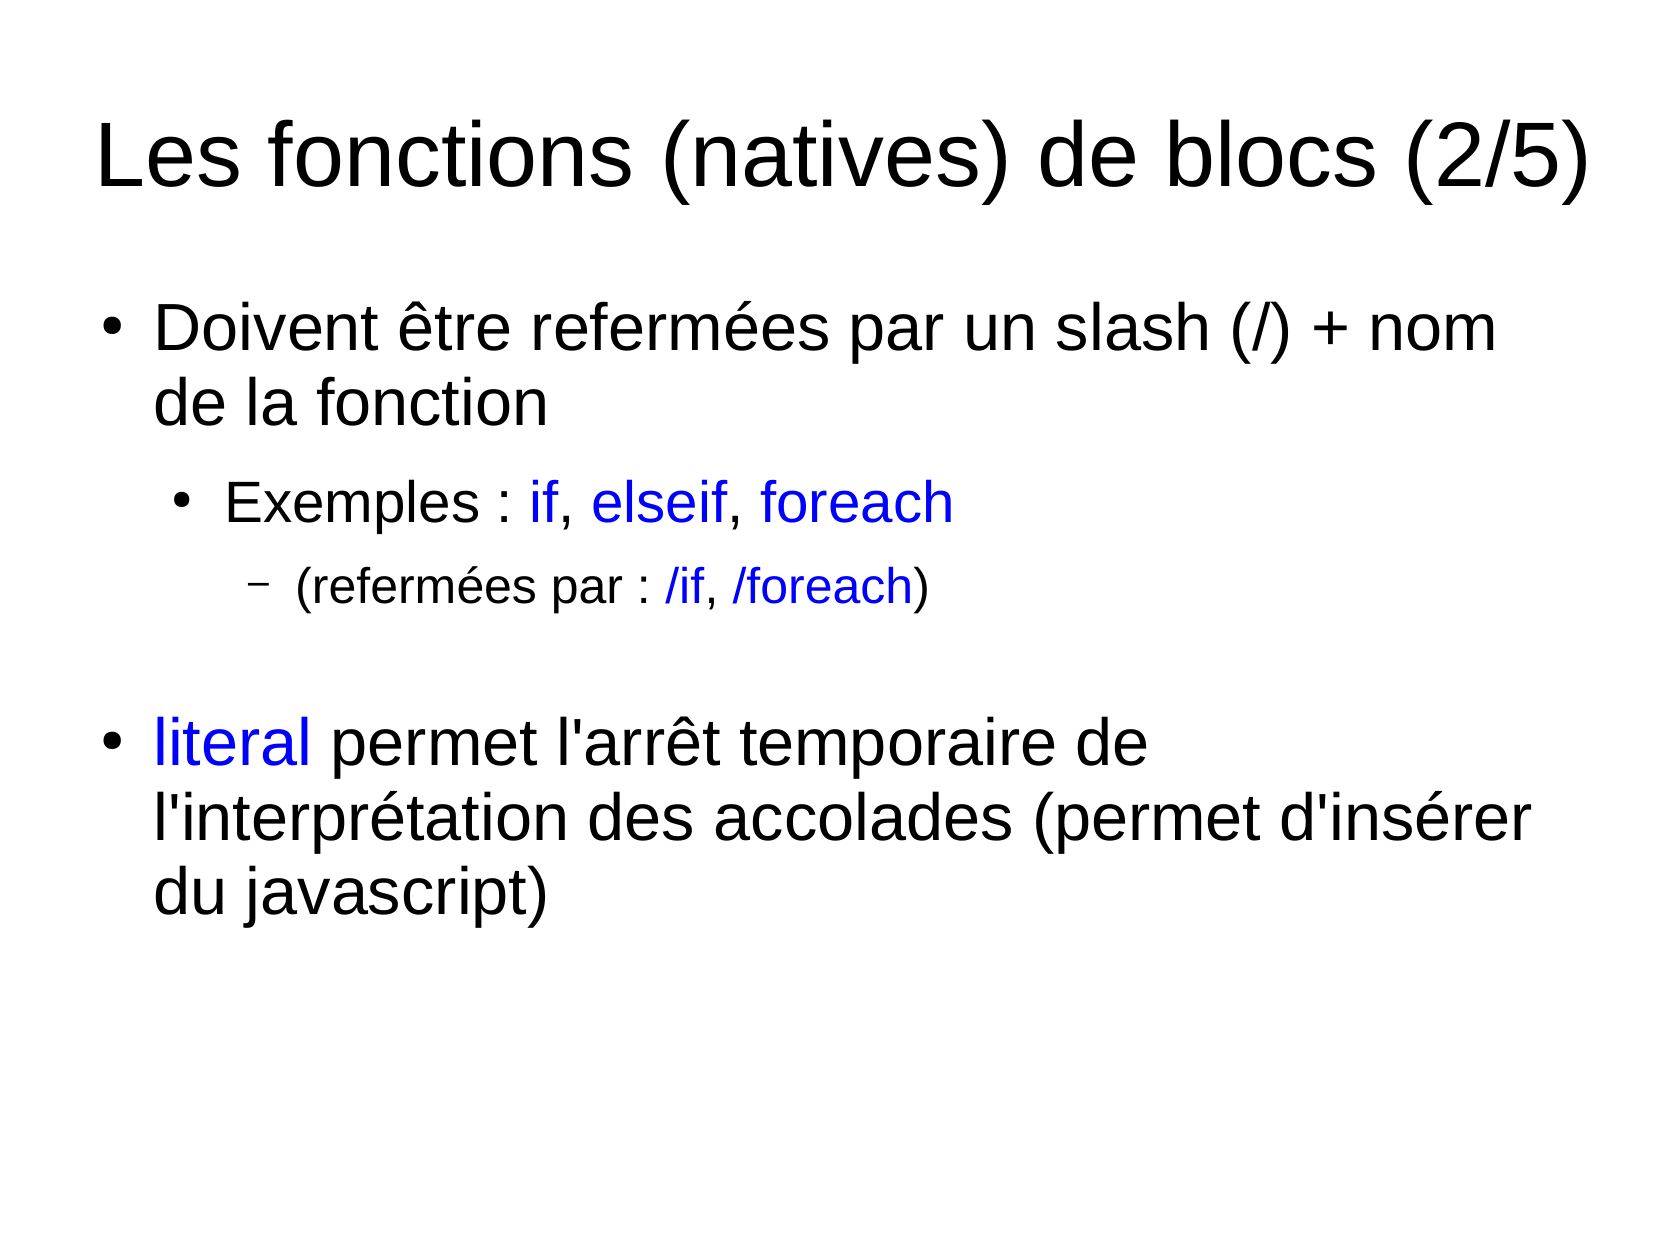

# Les fonctions (natives) de blocs (2/5)
Doivent être refermées par un slash (/) + nom de la fonction
Exemples : if, elseif, foreach
(refermées par : /if, /foreach)
literal permet l'arrêt temporaire de l'interprétation des accolades (permet d'insérer du javascript)